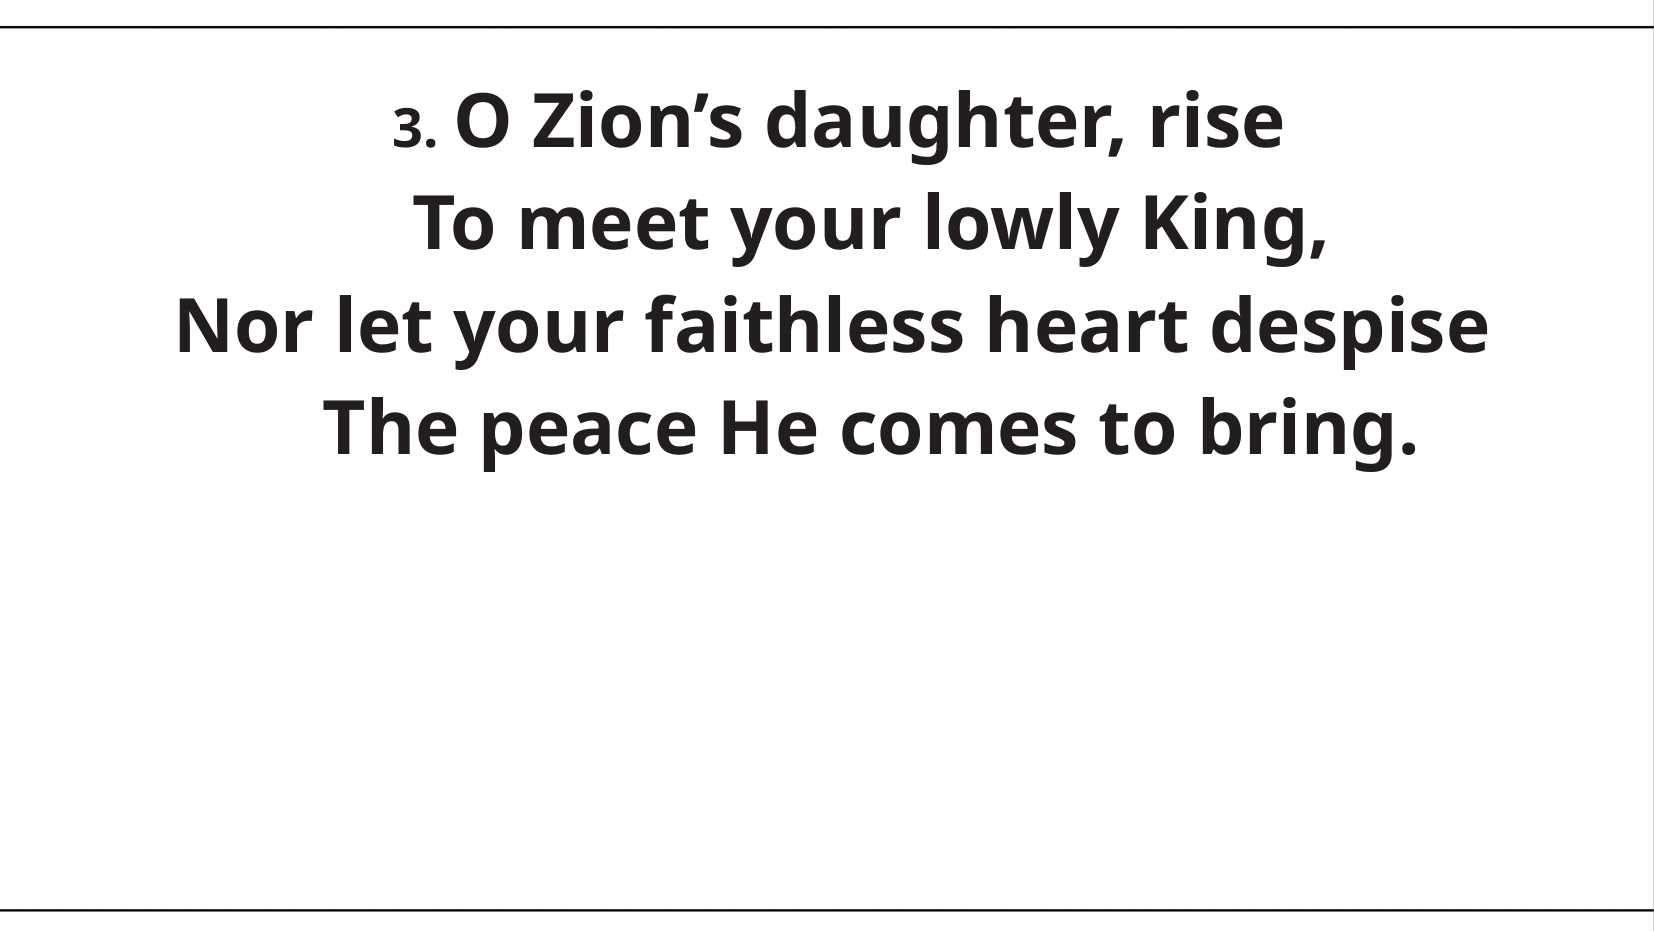

3. O Zion’s daughter, rise
 To meet your lowly King,
Nor let your faithless heart despise
 The peace He comes to bring.